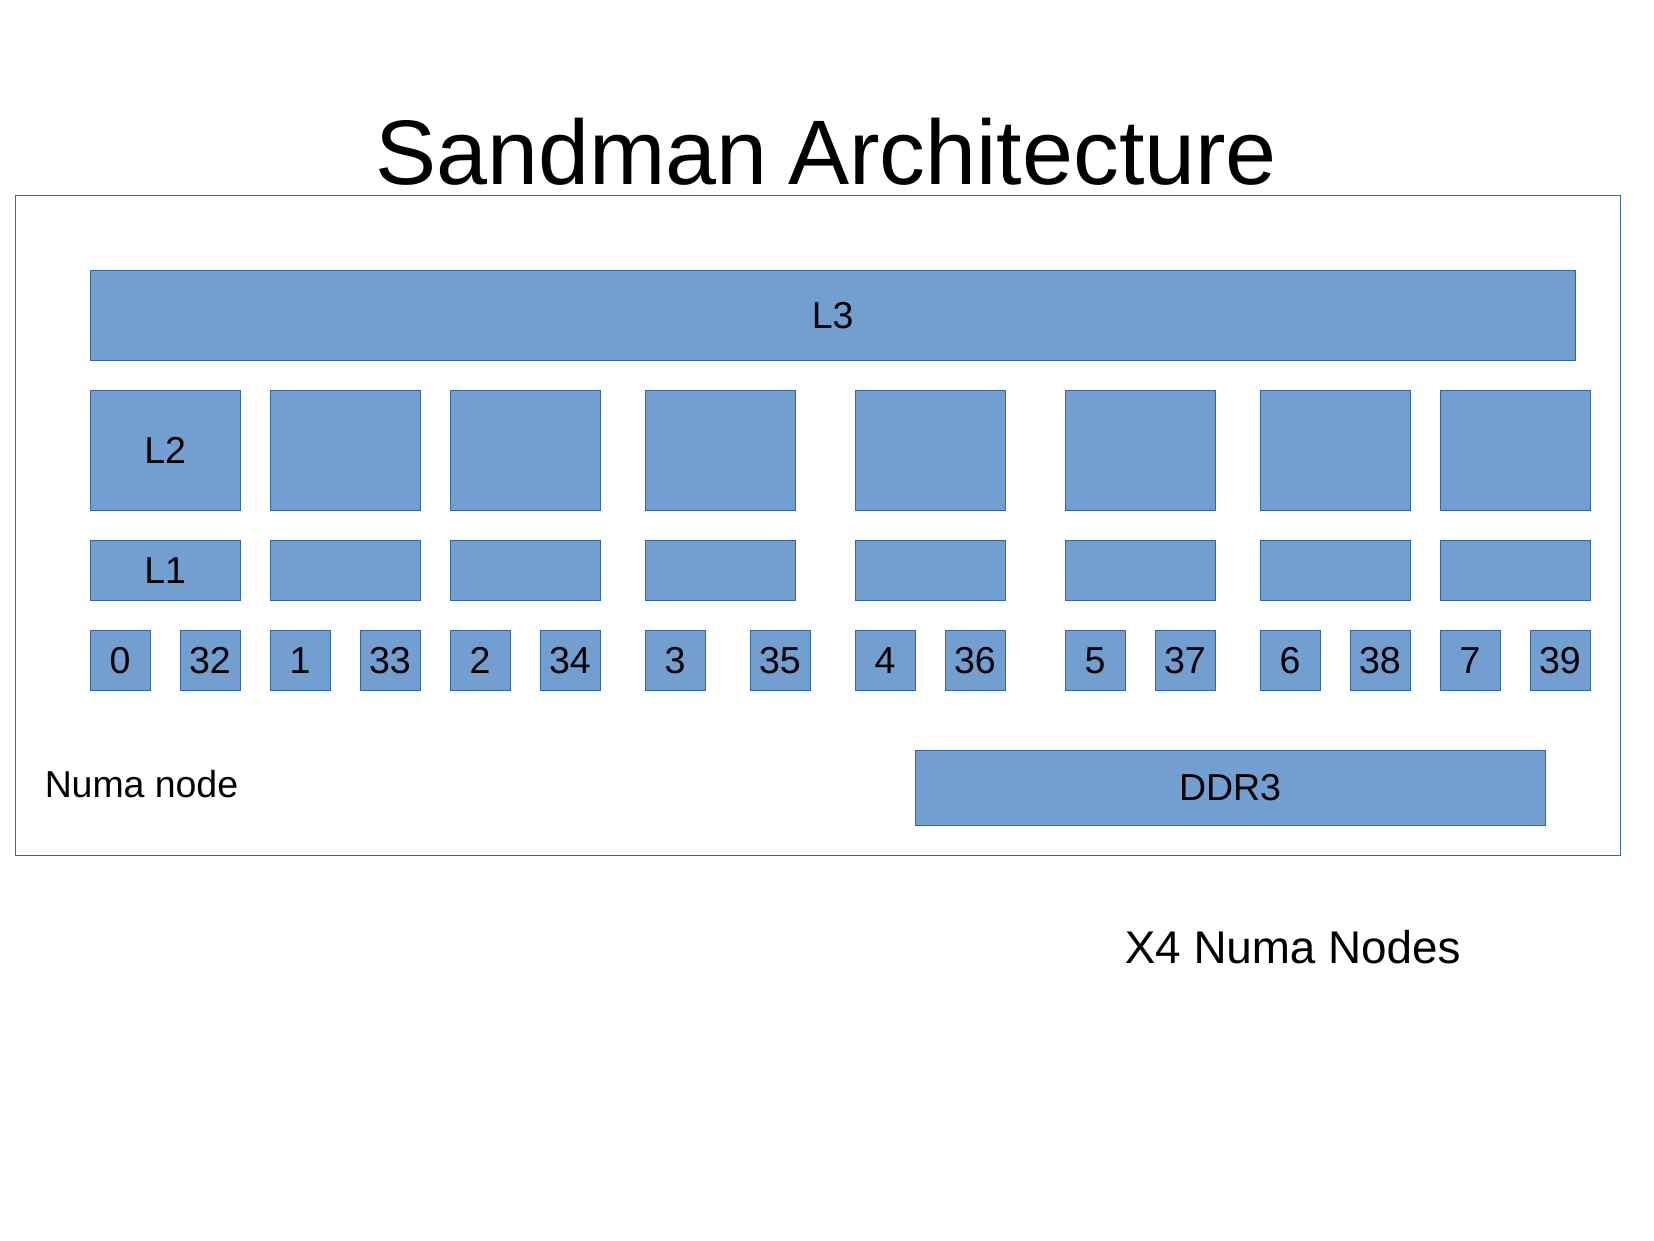

# Sandman Architecture
L3
L2
L1
0
32
1
33
2
34
3
35
4
36
5
37
6
38
7
39
DDR3
Numa node
X4 Numa Nodes